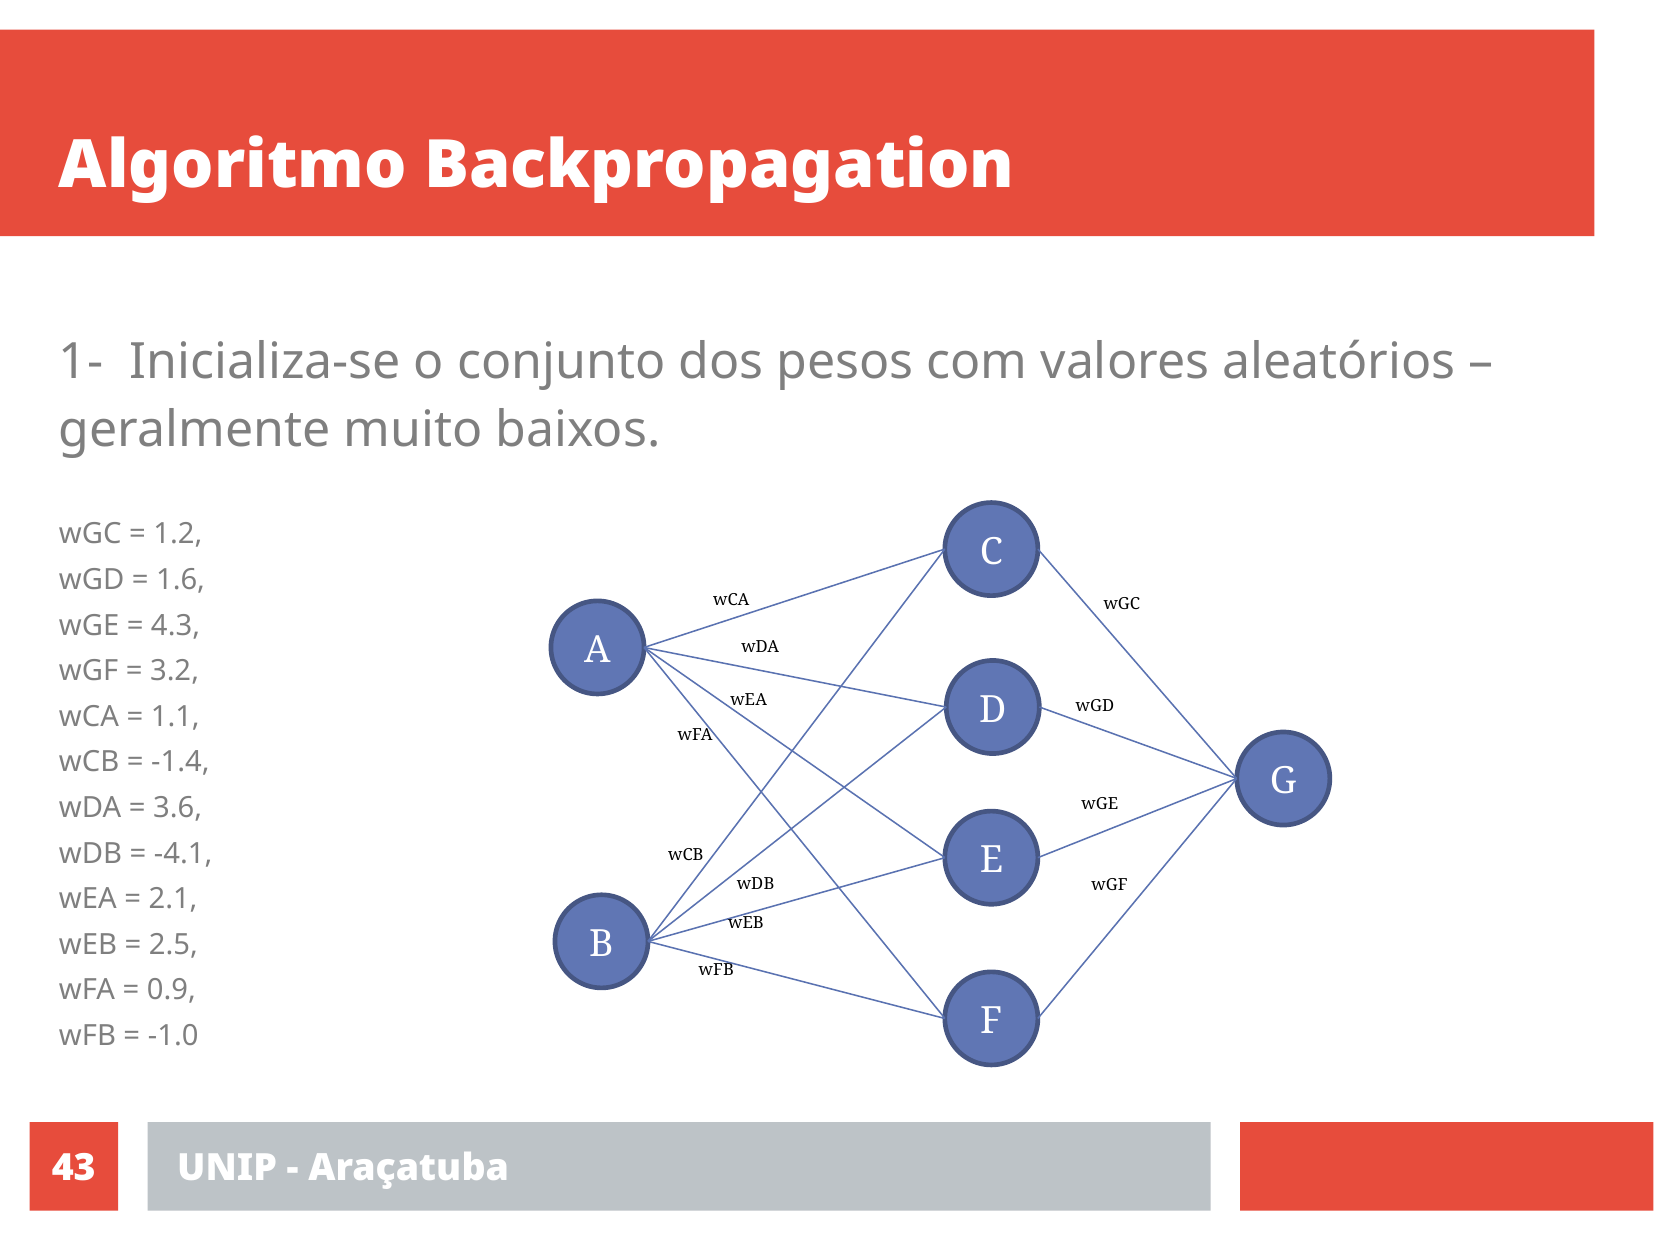

#
Algoritmo Backpropagation
1- Inicializa-se o conjunto dos pesos com valores aleatórios – geralmente muito baixos.
wGC = 1.2,
wGD = 1.6,
wGE = 4.3,
wGF = 3.2,
wCA = 1.1,
wCB = -1.4,
wDA = 3.6,
wDB = -4.1,
wEA = 2.1,
wEB = 2.5,
wFA = 0.9,
wFB = -1.0
C
wCA
wGC
A
wDA
D
wEA
wGD
wFA
G
wGE
E
wCB
wDB
wGF
B
wEB
wFB
F
43
UNIP - Araçatuba